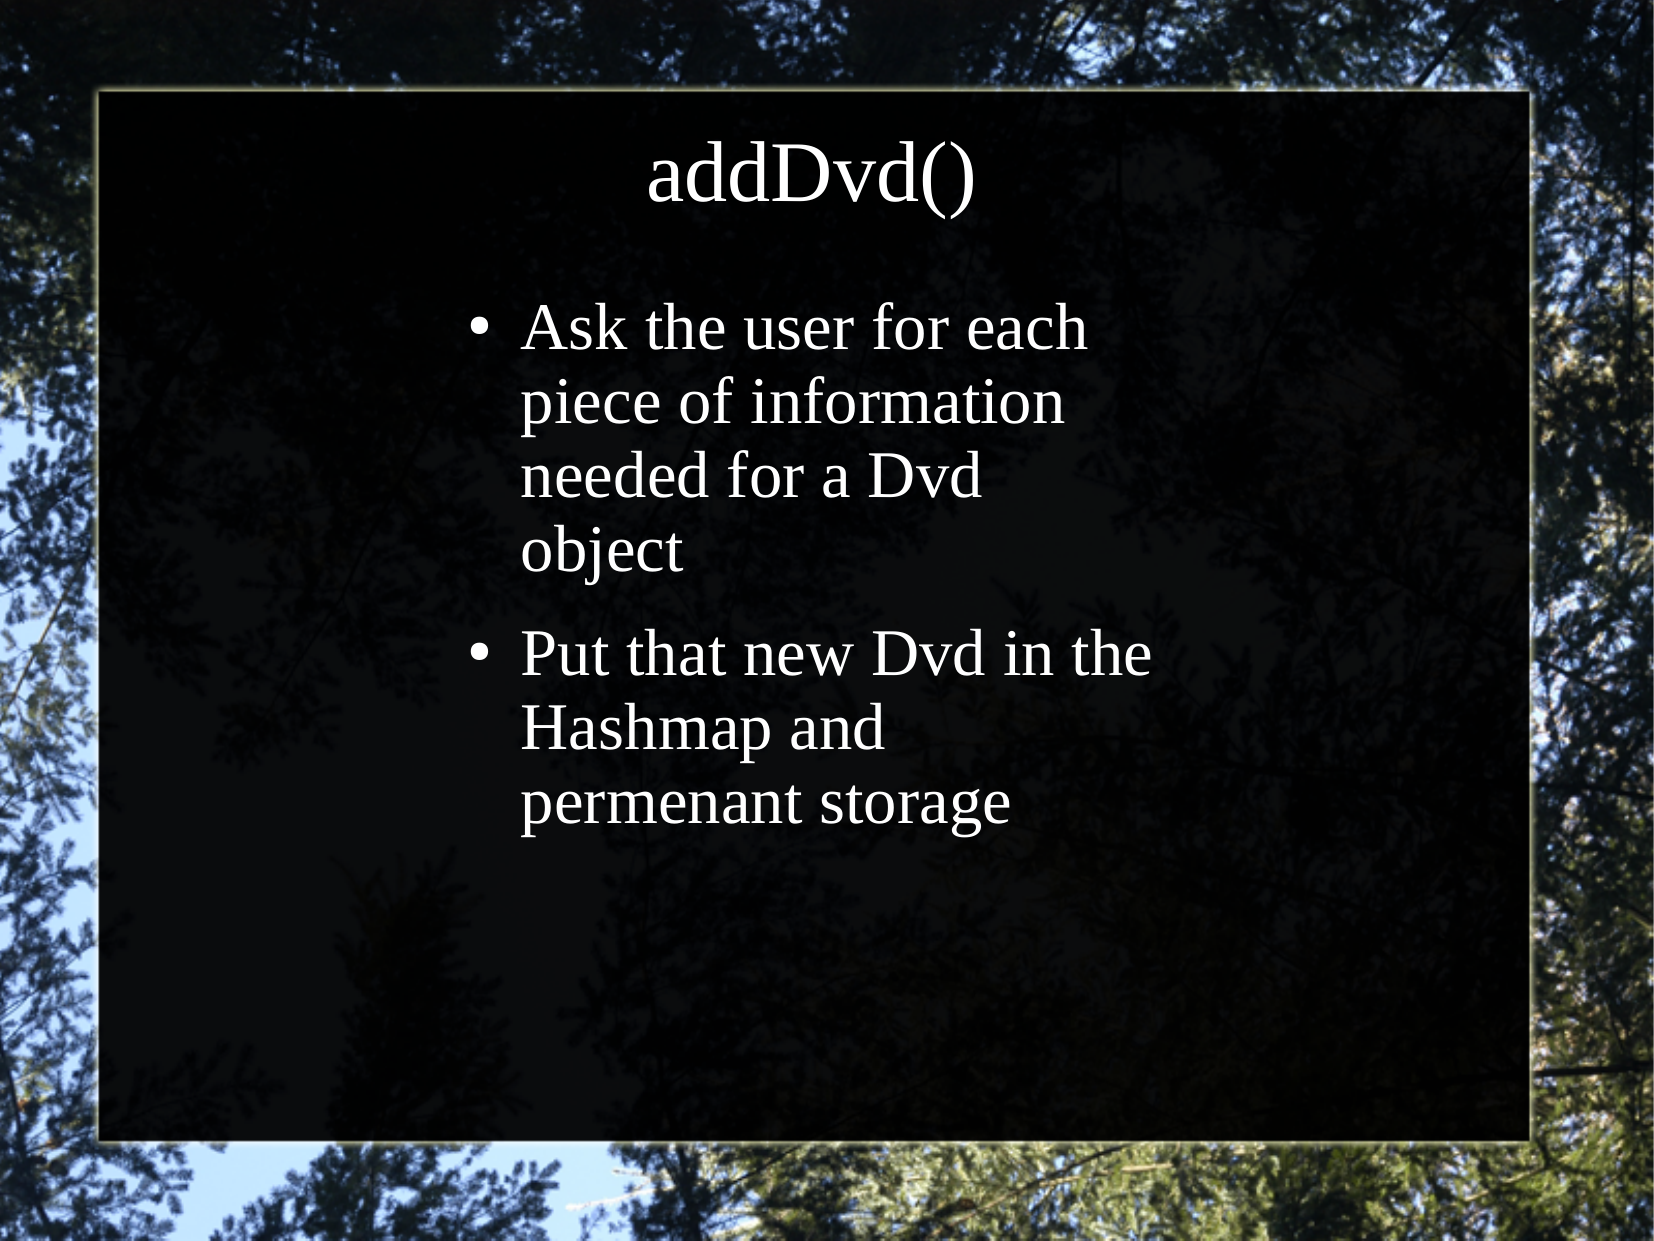

# addDvd()
Ask the user for each piece of information needed for a Dvd object
Put that new Dvd in the Hashmap and permenant storage